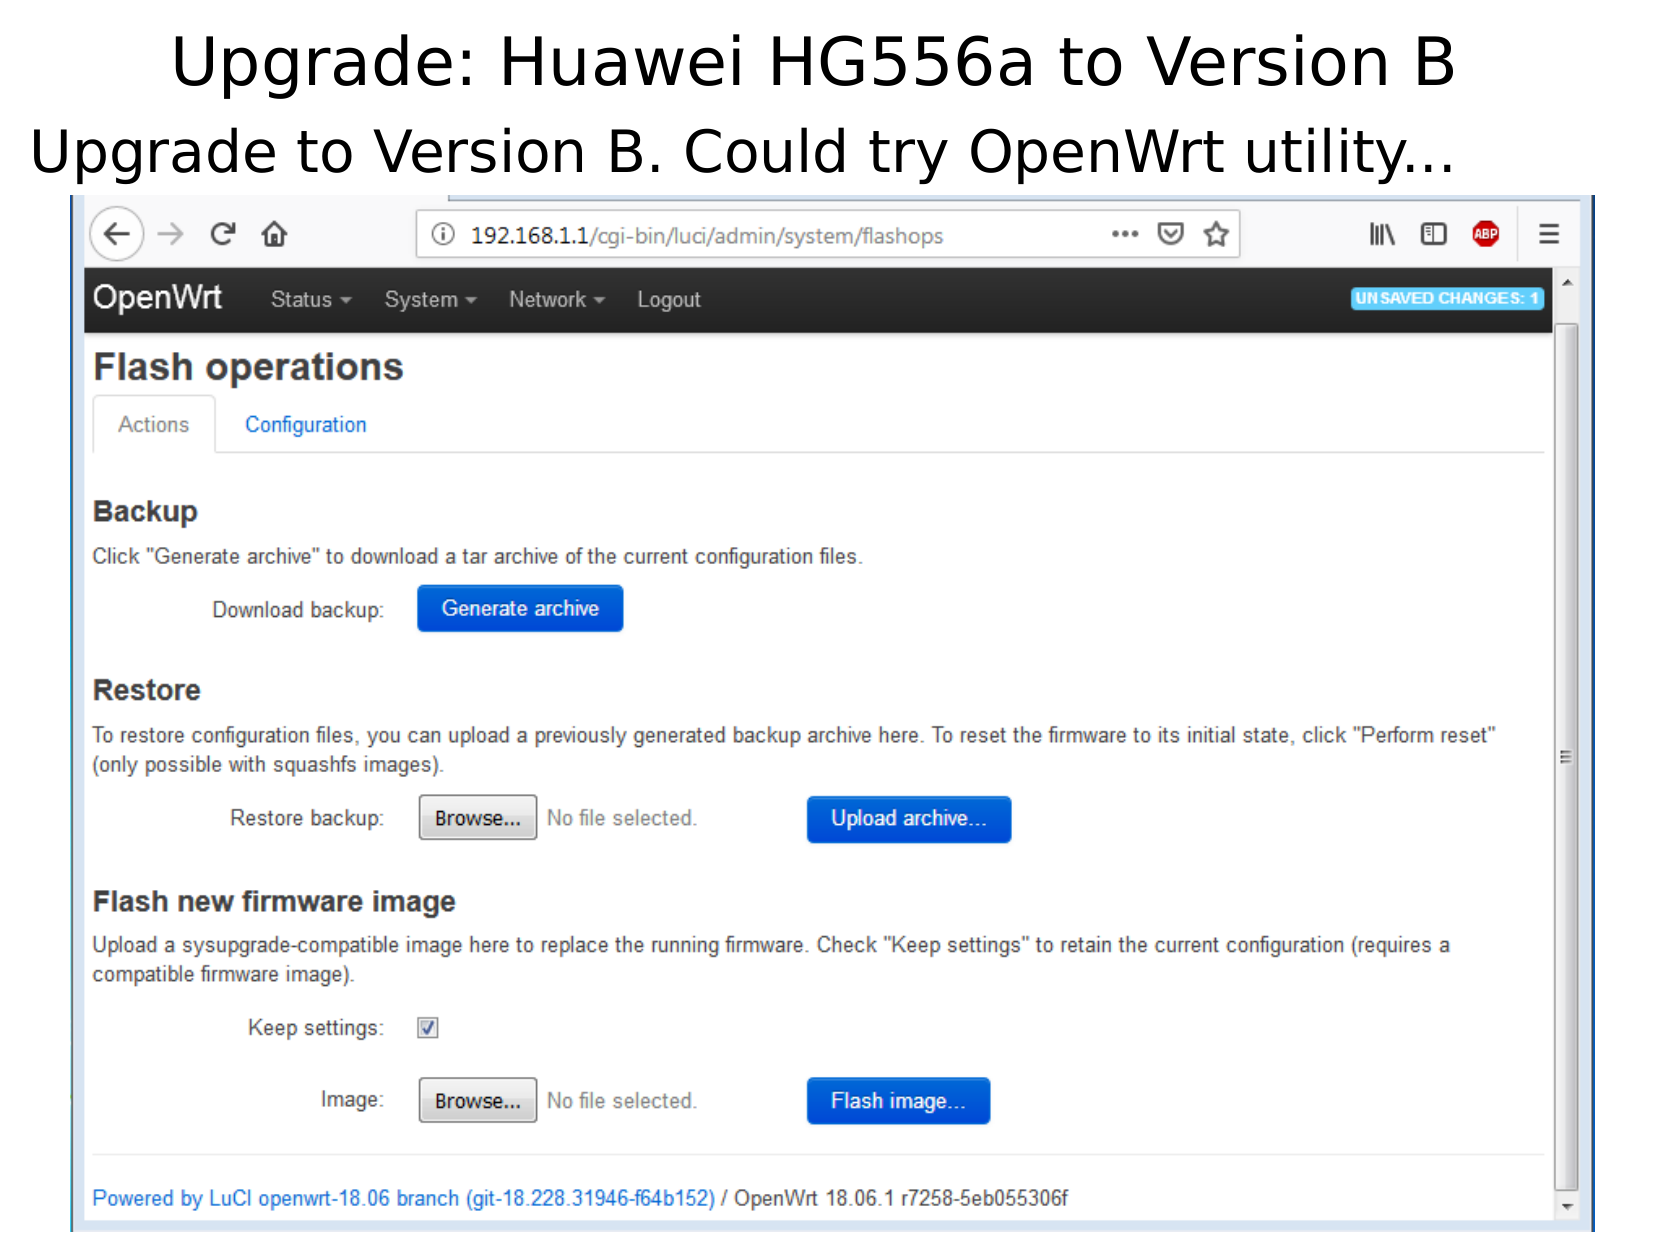

# Upgrade: Huawei HG556a to Version B
Upgrade to Version B. Could try OpenWrt utility...